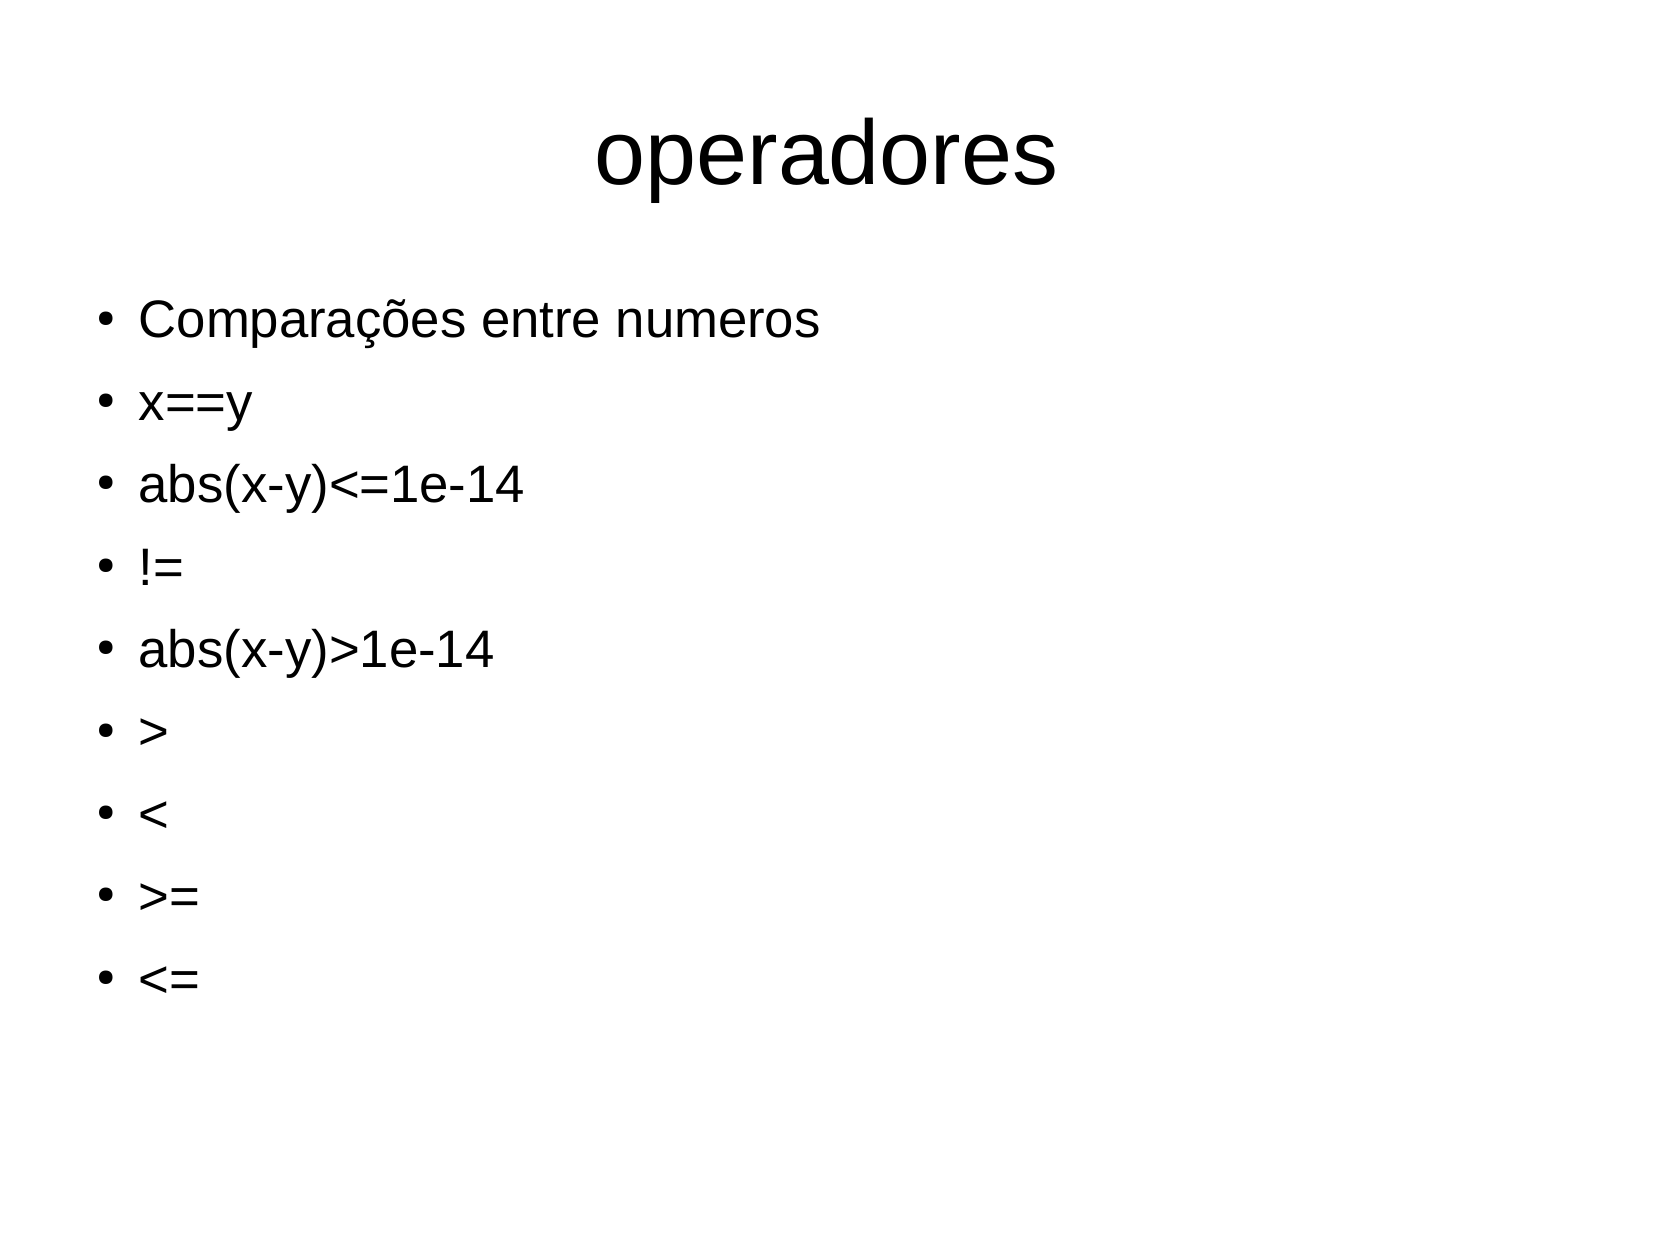

# operadores
Comparações entre numeros
x==y
abs(x-y)<=1e-14
!=
abs(x-y)>1e-14
>
<
>=
<=